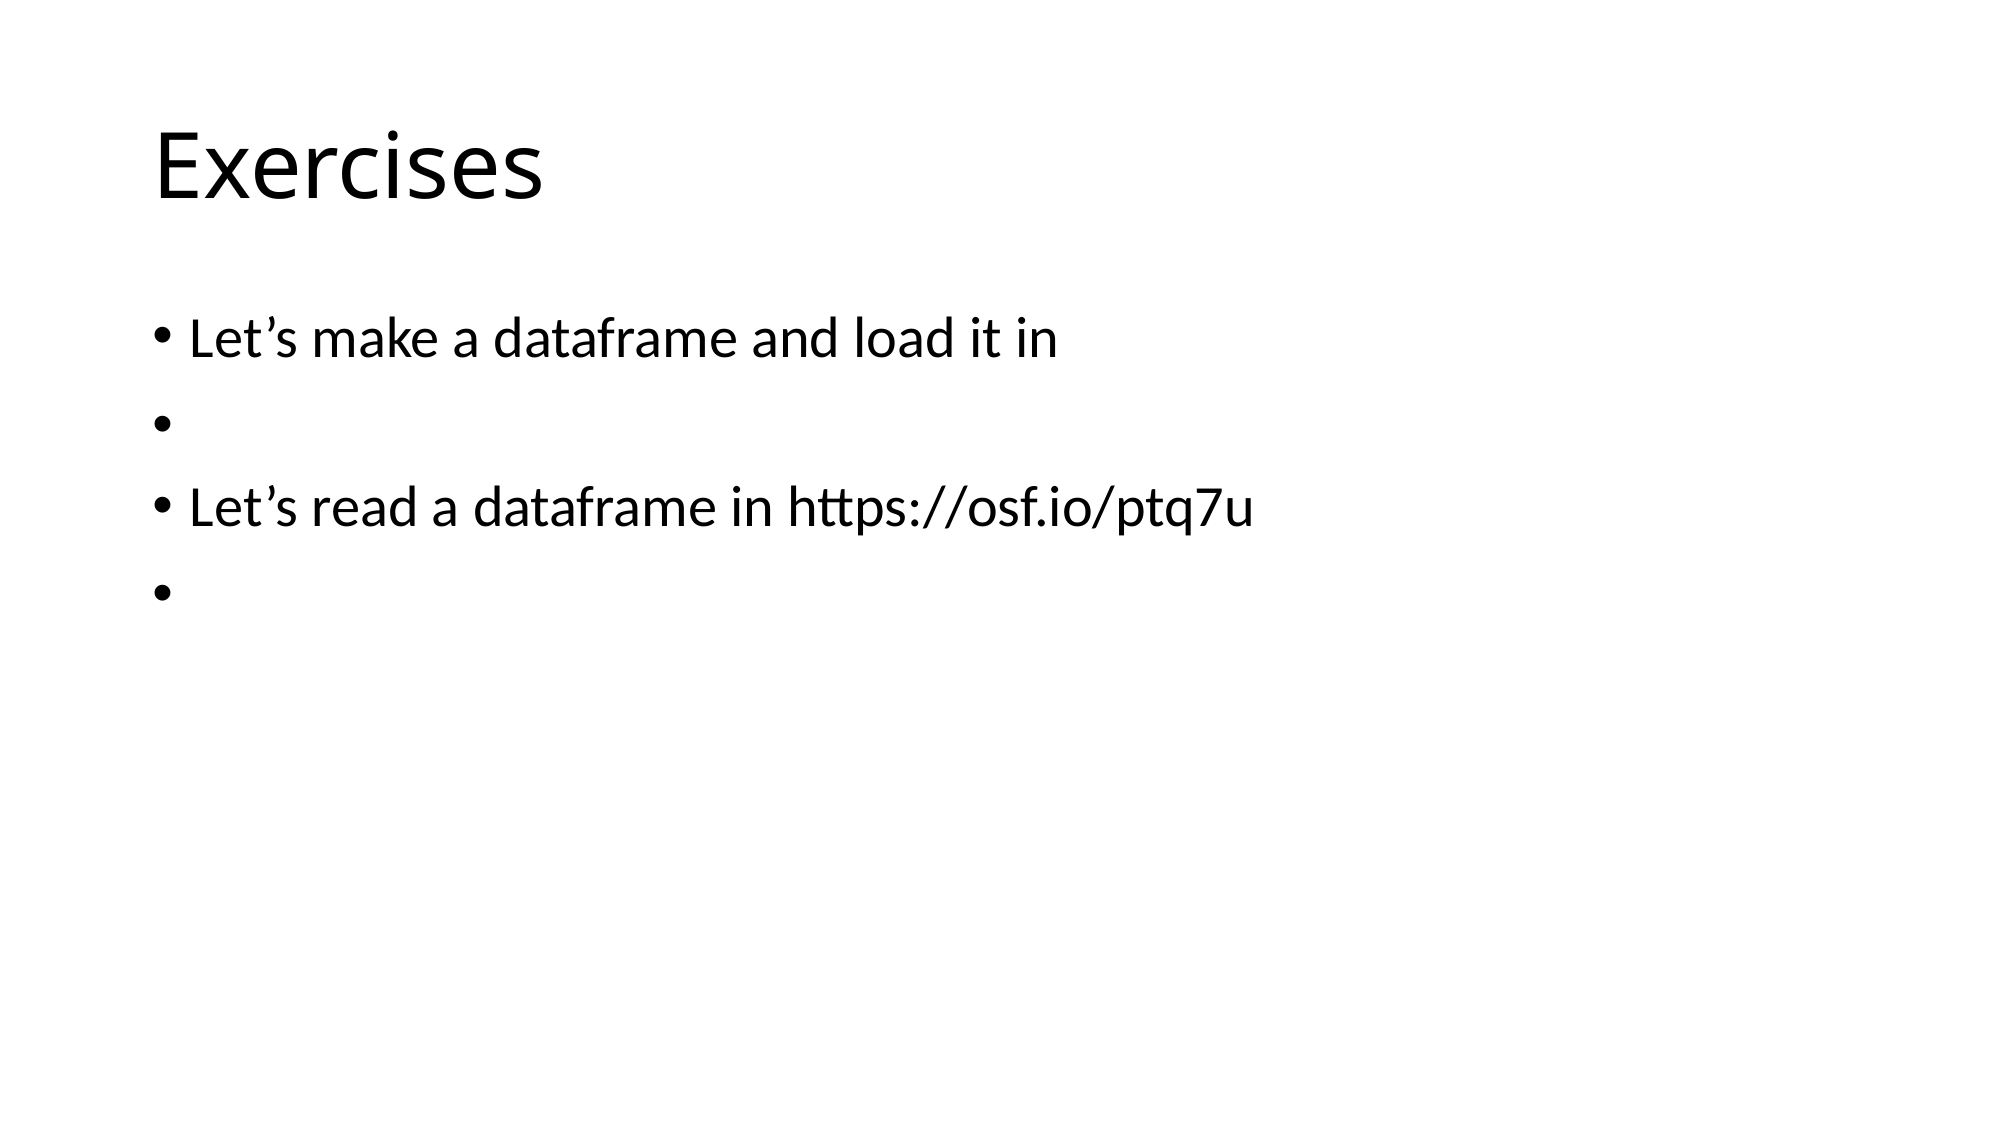

# Exercises
Let’s make a dataframe and load it in
Let’s read a dataframe in https://osf.io/ptq7u